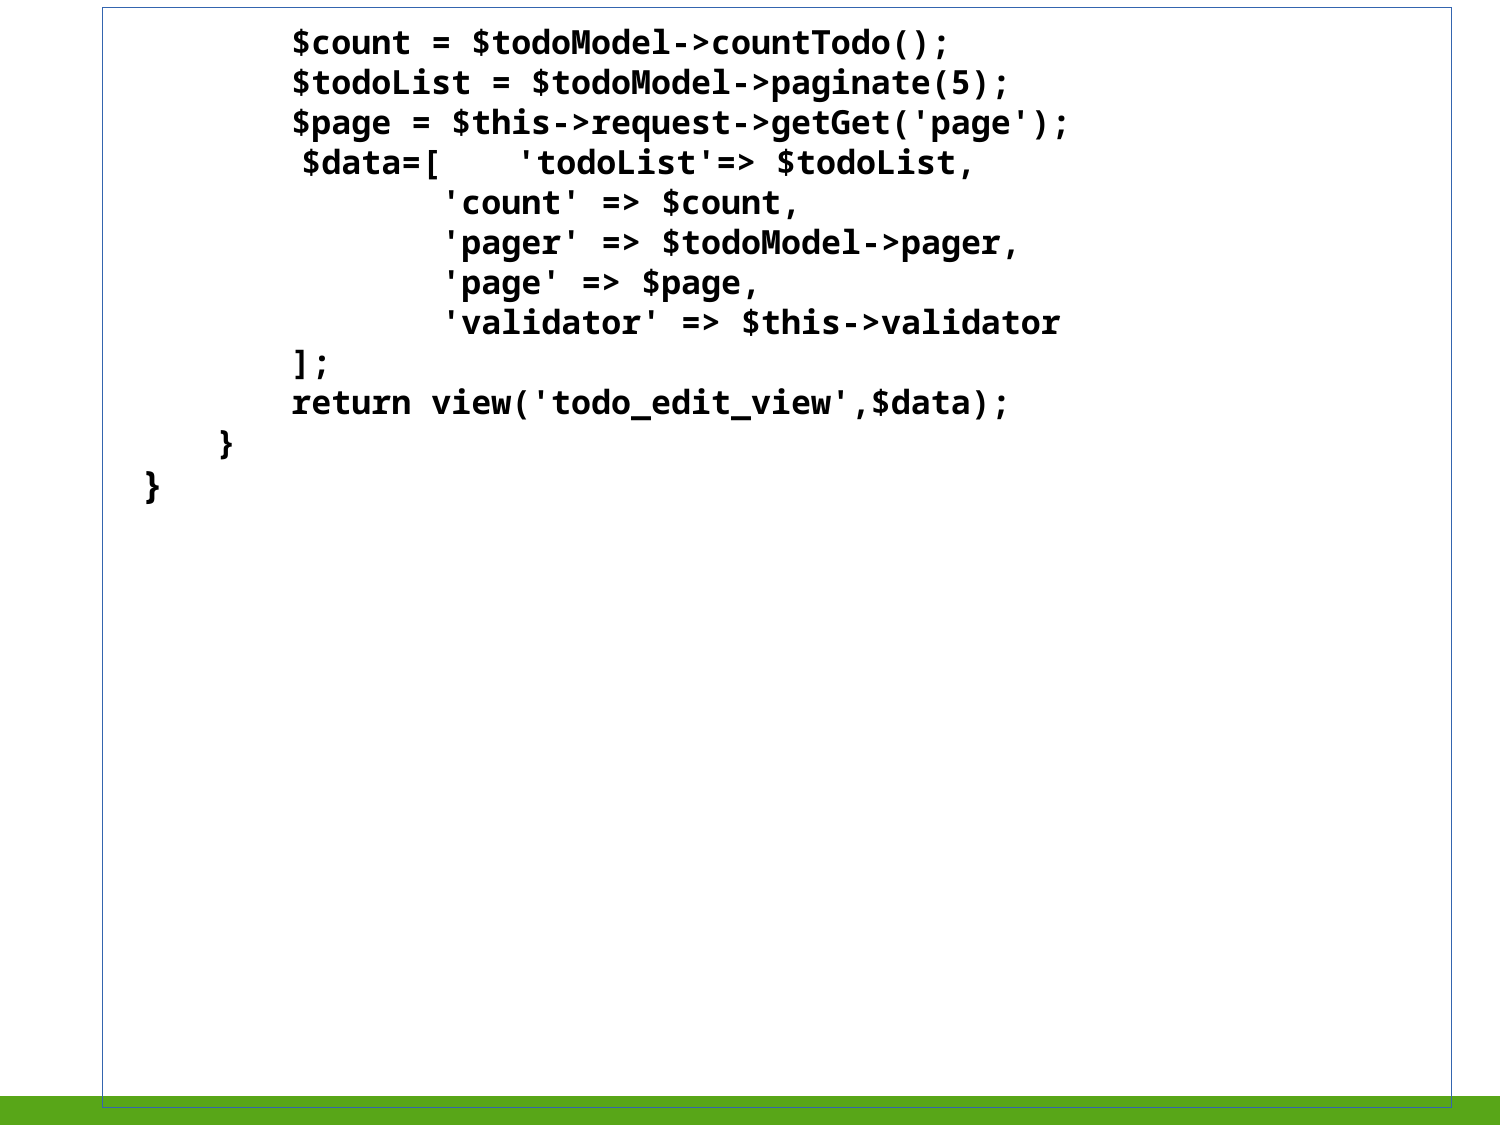

$count = $todoModel->countTodo();
		$todoList = $todoModel->paginate(5);
		$page = $this->request->getGet('page');
 $data=[	'todoList'=> $todoList,
				'count' => $count,
				'pager' => $todoModel->pager,
				'page' => $page,
				'validator' => $this->validator
		];
		return view('todo_edit_view',$data);
	}
}